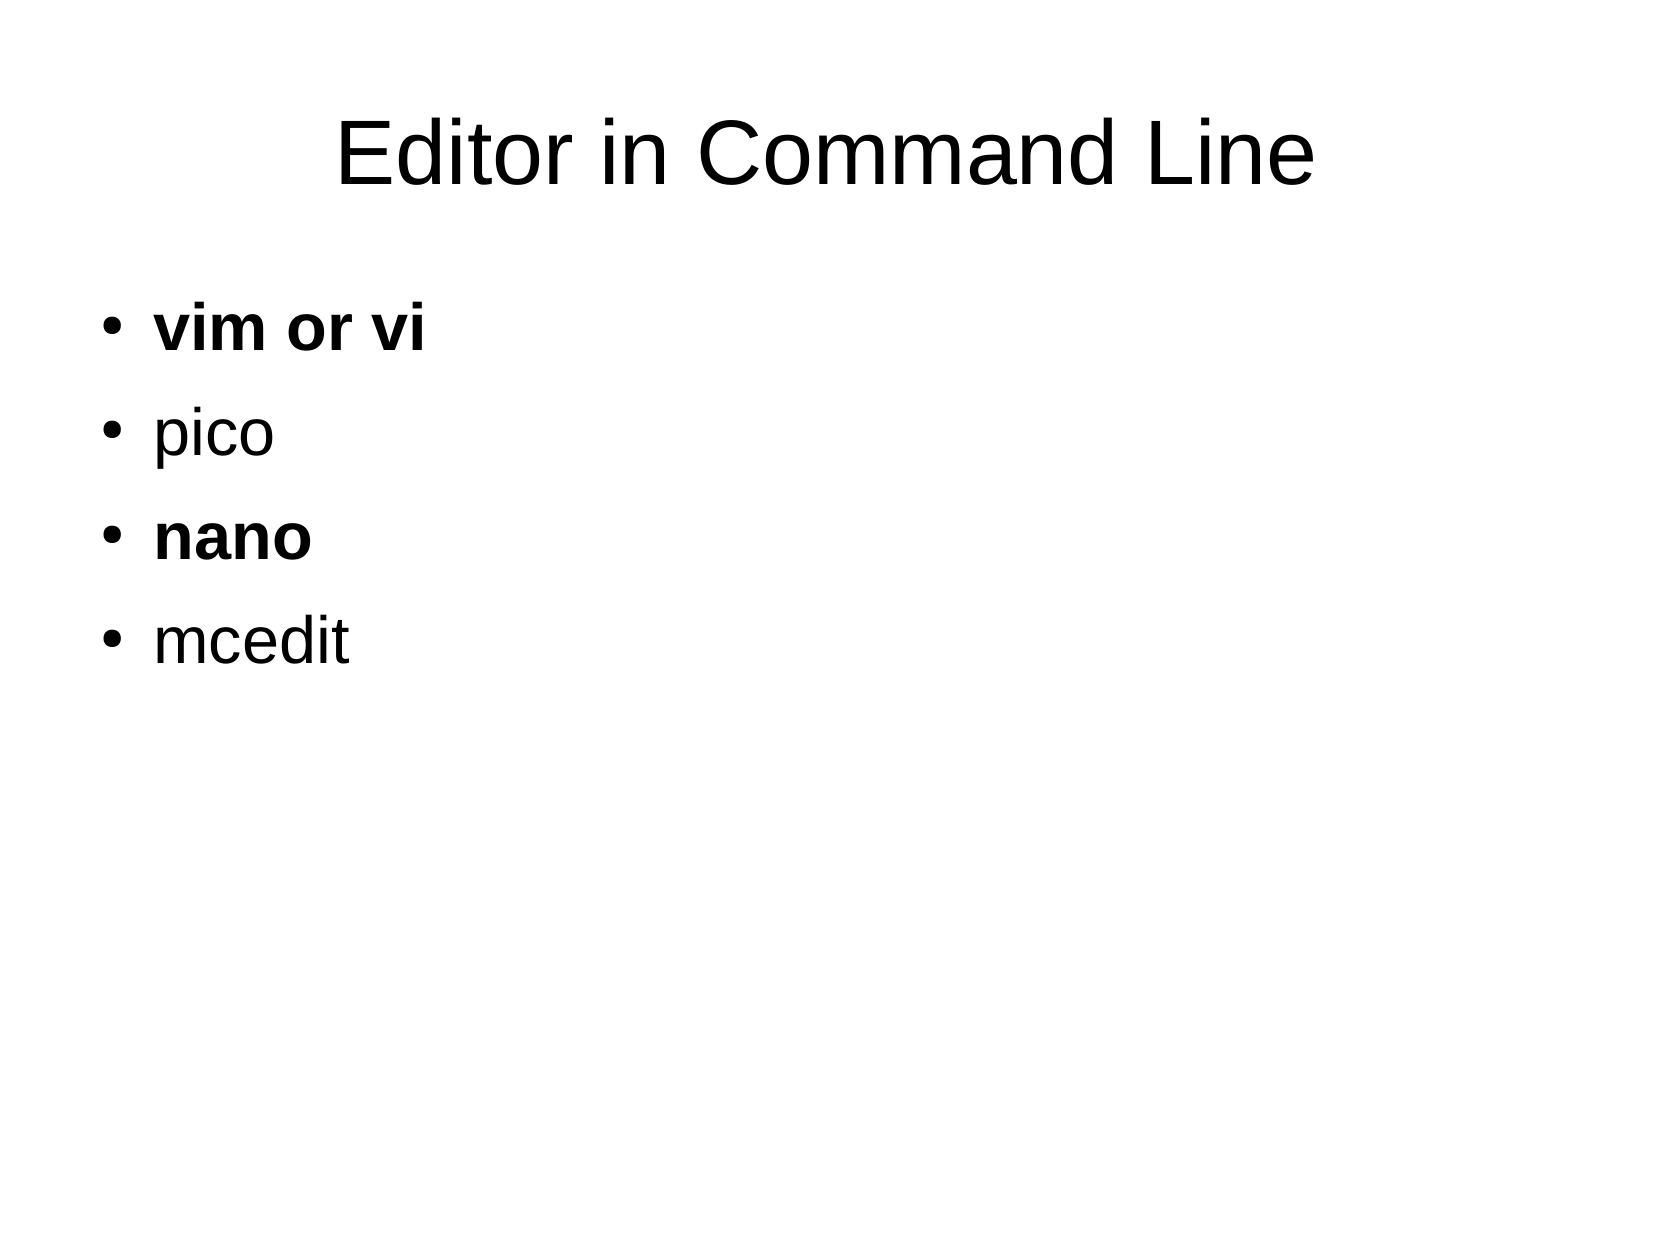

# Editor in Command Line
vim or vi
pico
nano
mcedit